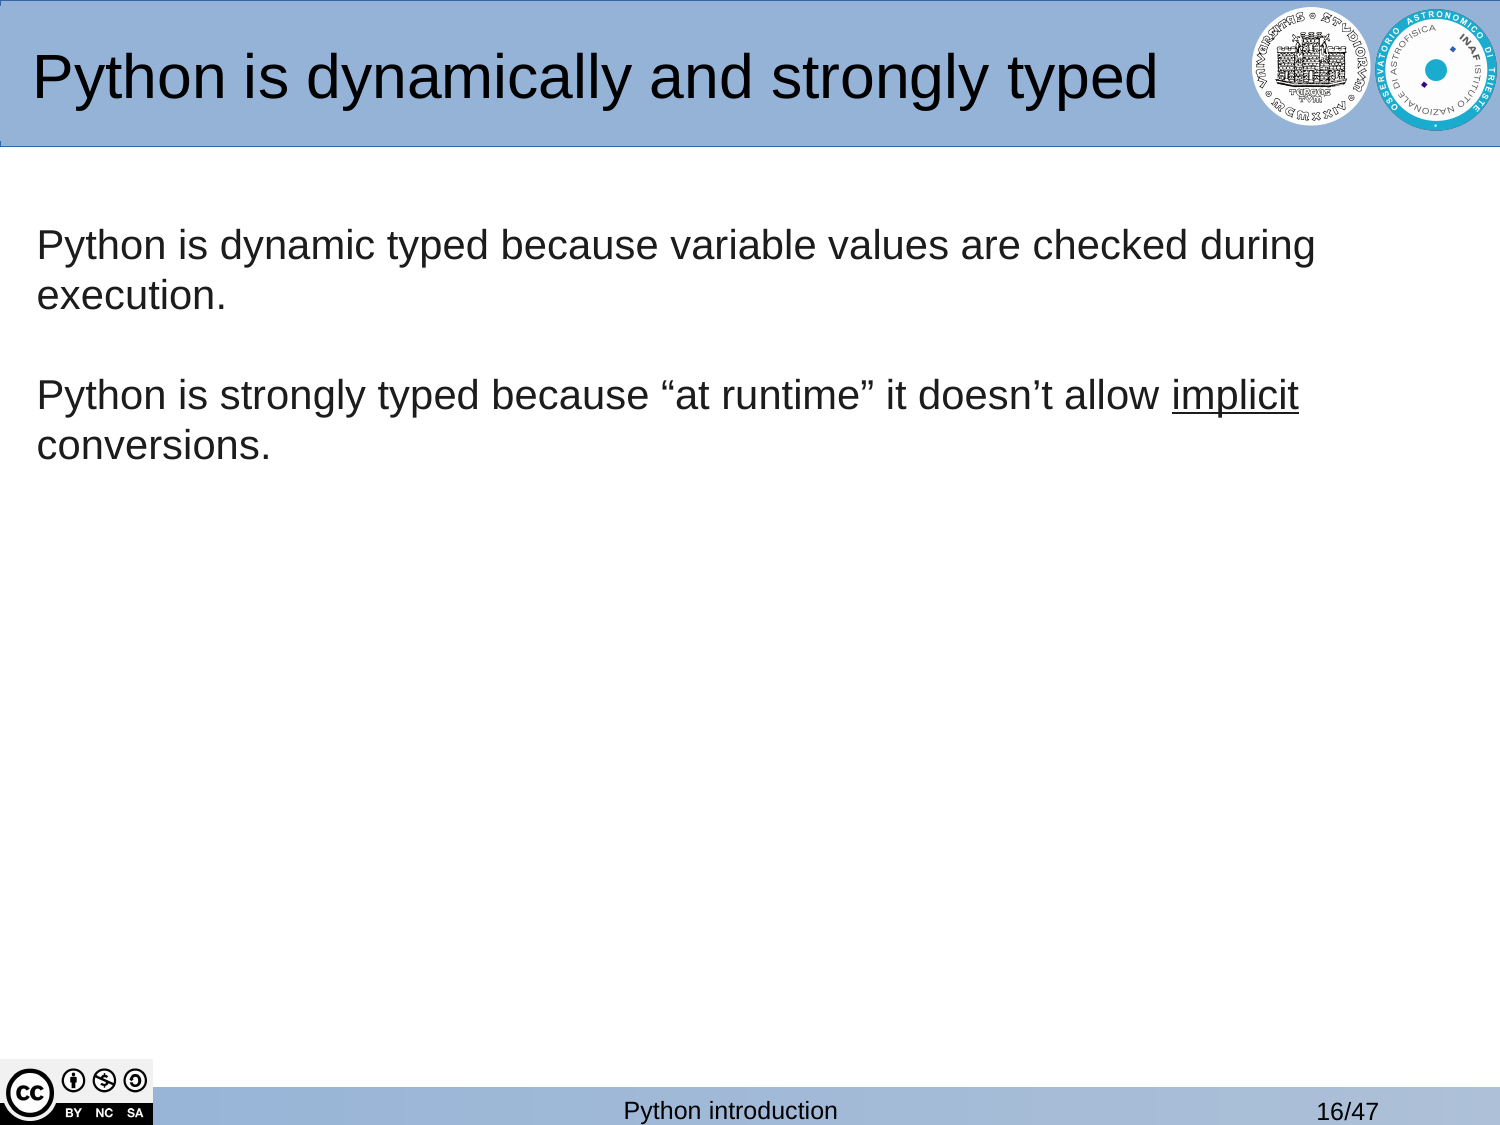

Python is dynamically and strongly typed
# Python is dynamic typed because variable values are checked during execution.
Python is strongly typed because “at runtime” it doesn’t allow implicit conversions.